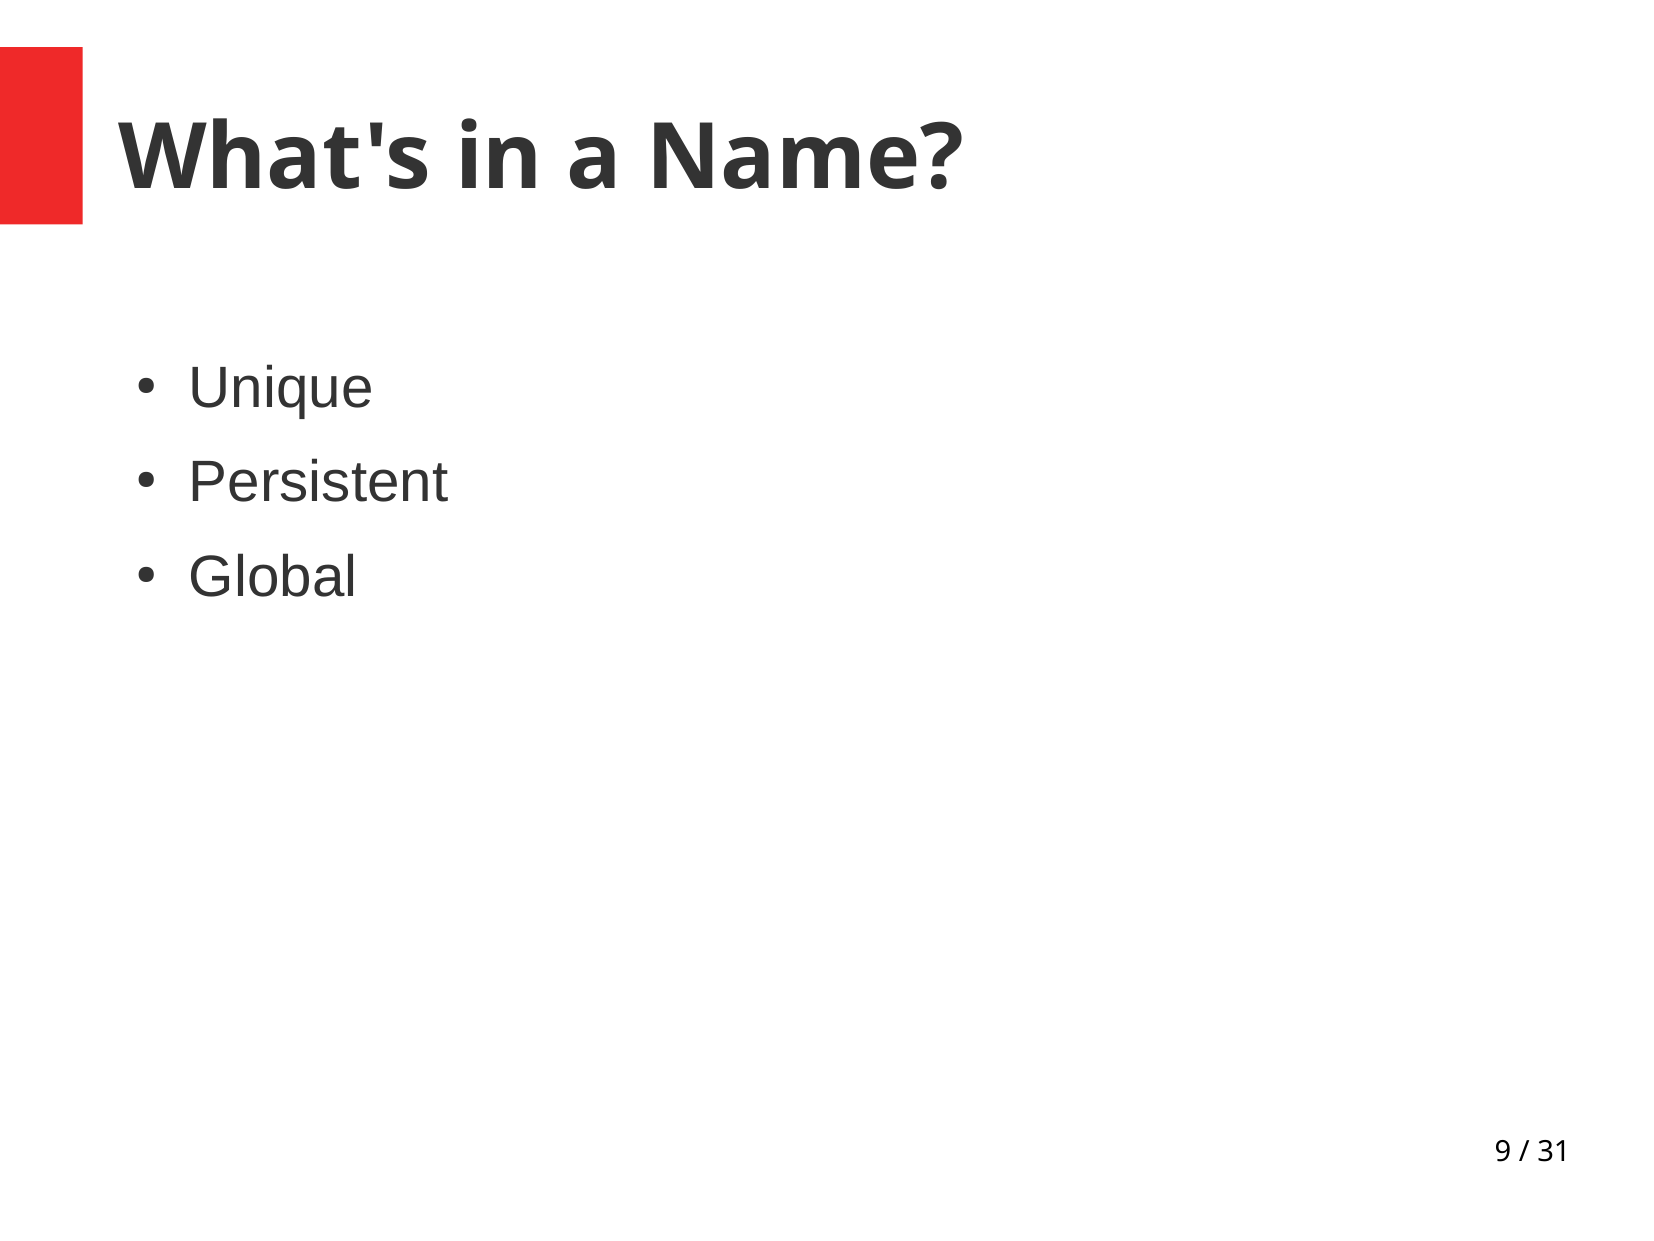

# What's in a Name?
Unique
Persistent
Global
9